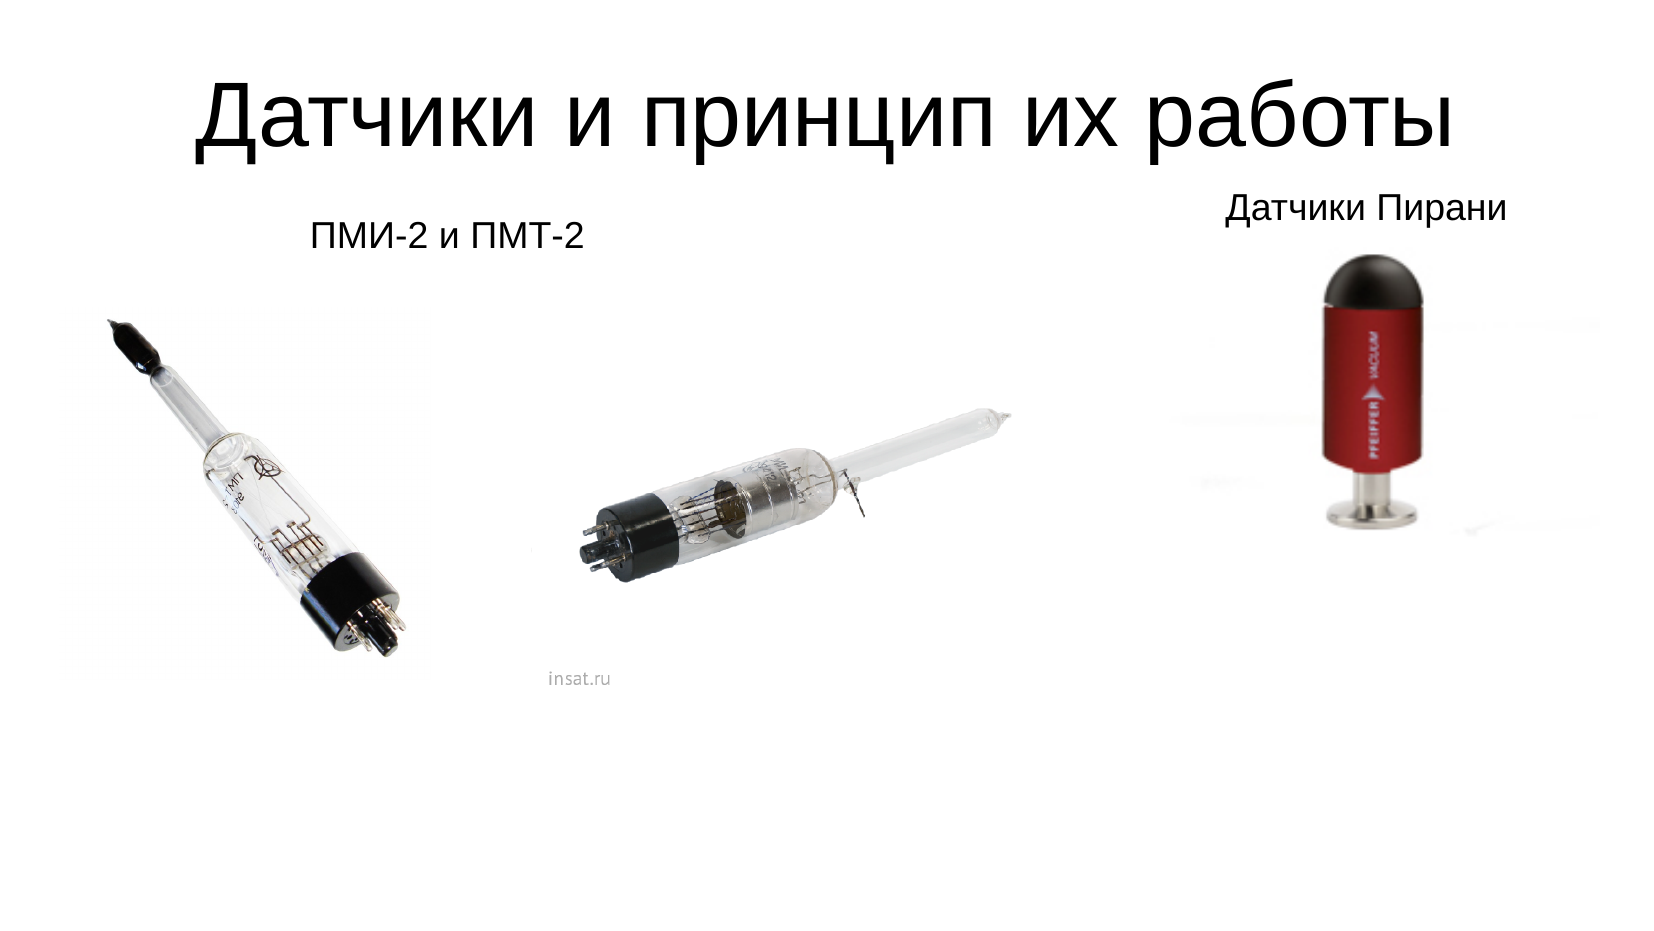

# Датчики и принцип их работы
Датчики Пирани
ПМИ-2 и ПМТ-2